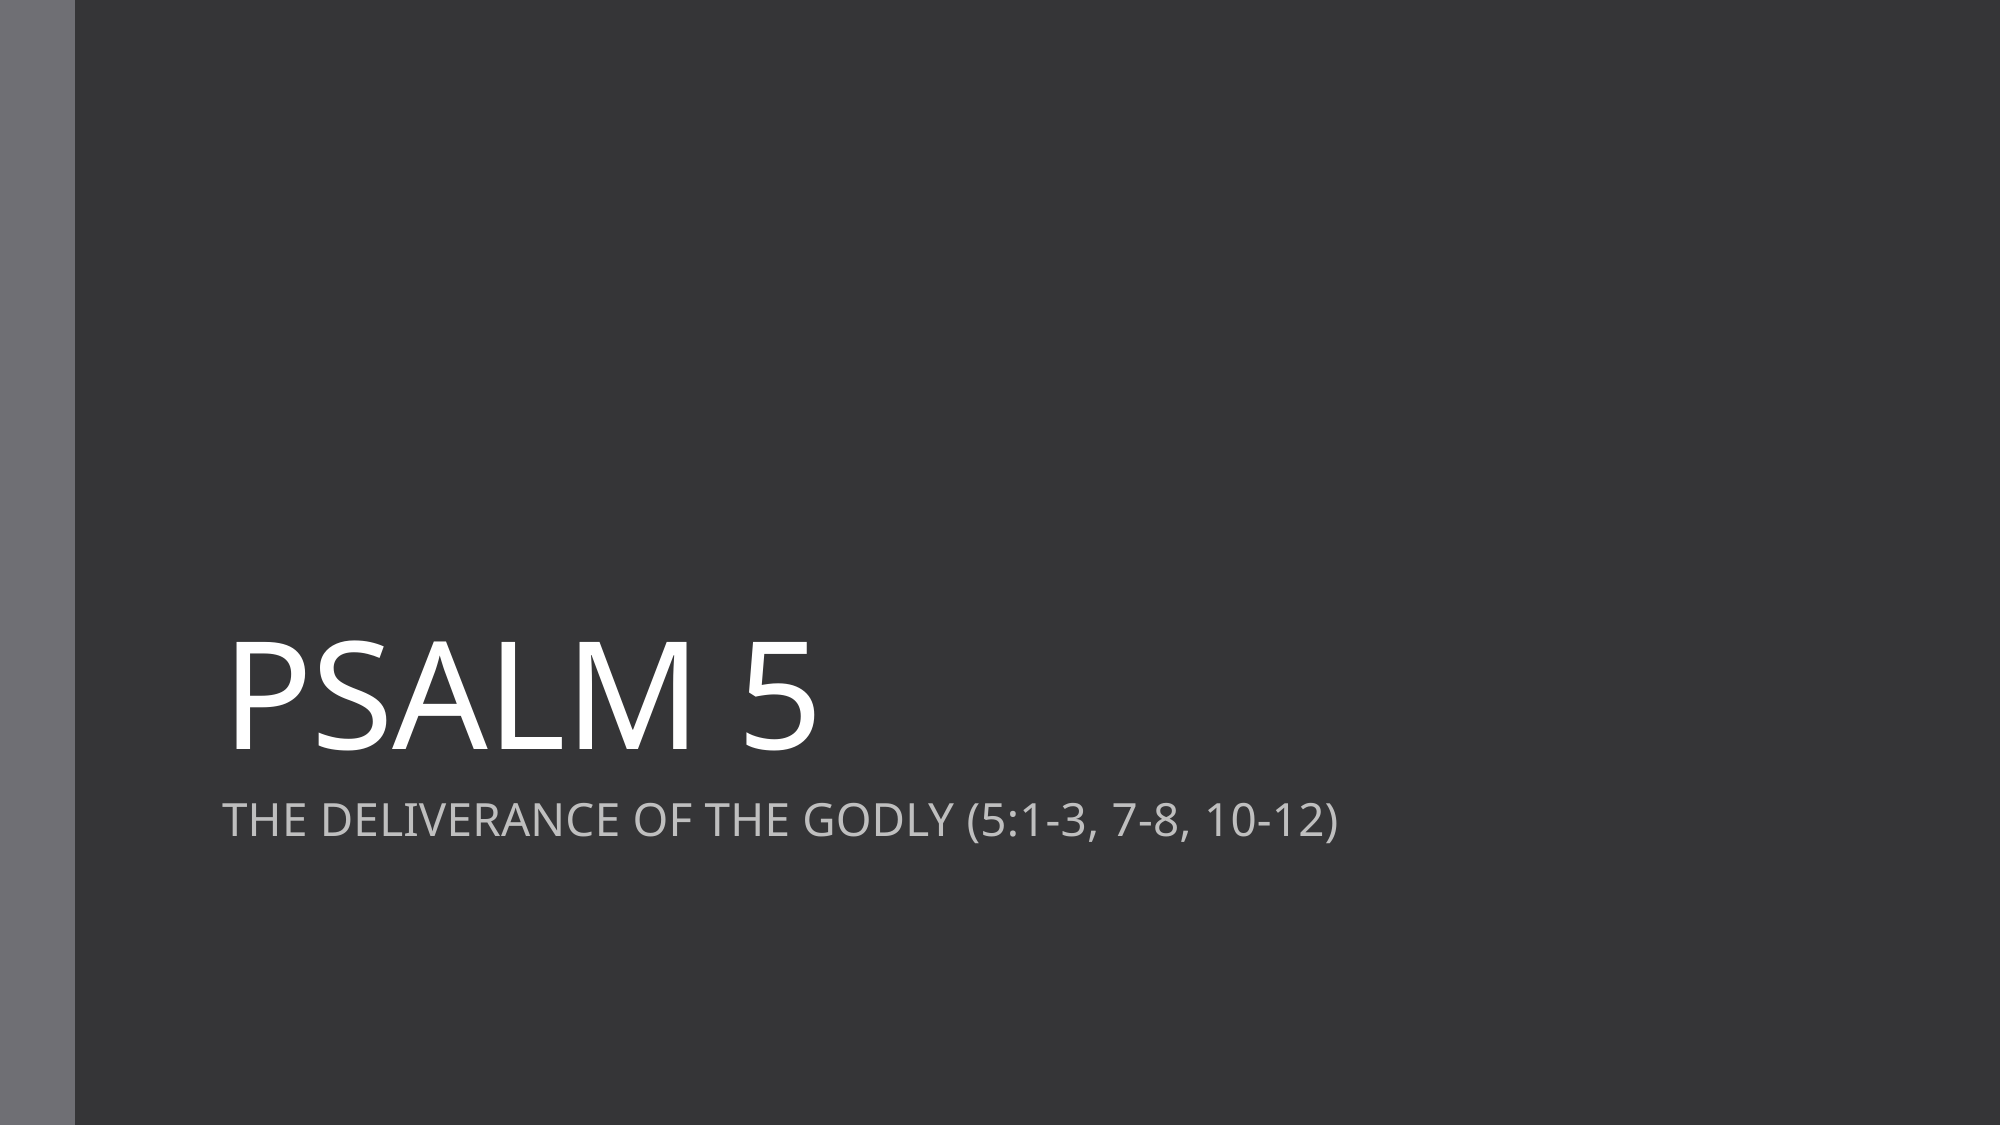

# PSALM 5
THE DELIVERANCE OF THE GODLY (5:1-3, 7-8, 10-12)